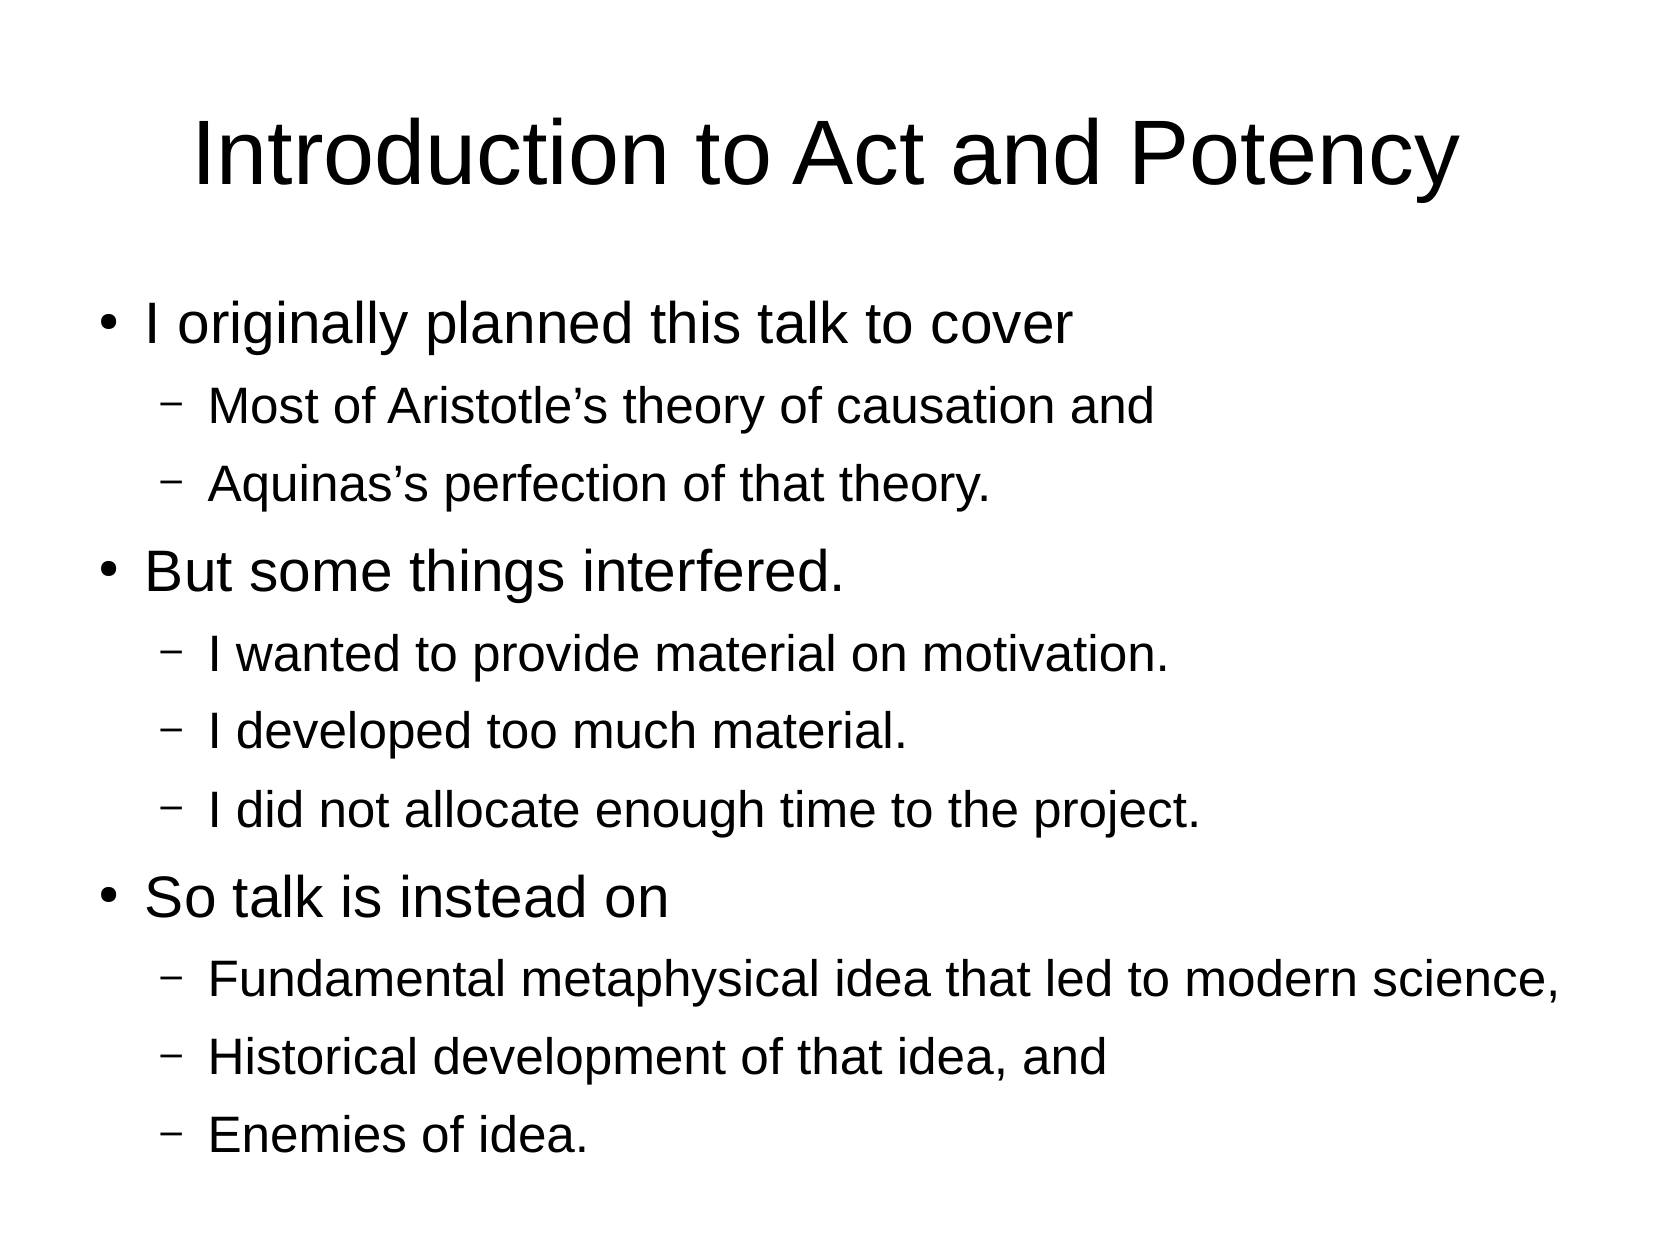

# Introduction to Act and Potency
I originally planned this talk to cover
Most of Aristotle’s theory of causation and
Aquinas’s perfection of that theory.
But some things interfered.
I wanted to provide material on motivation.
I developed too much material.
I did not allocate enough time to the project.
So talk is instead on
Fundamental metaphysical idea that led to modern science,
Historical development of that idea, and
Enemies of idea.